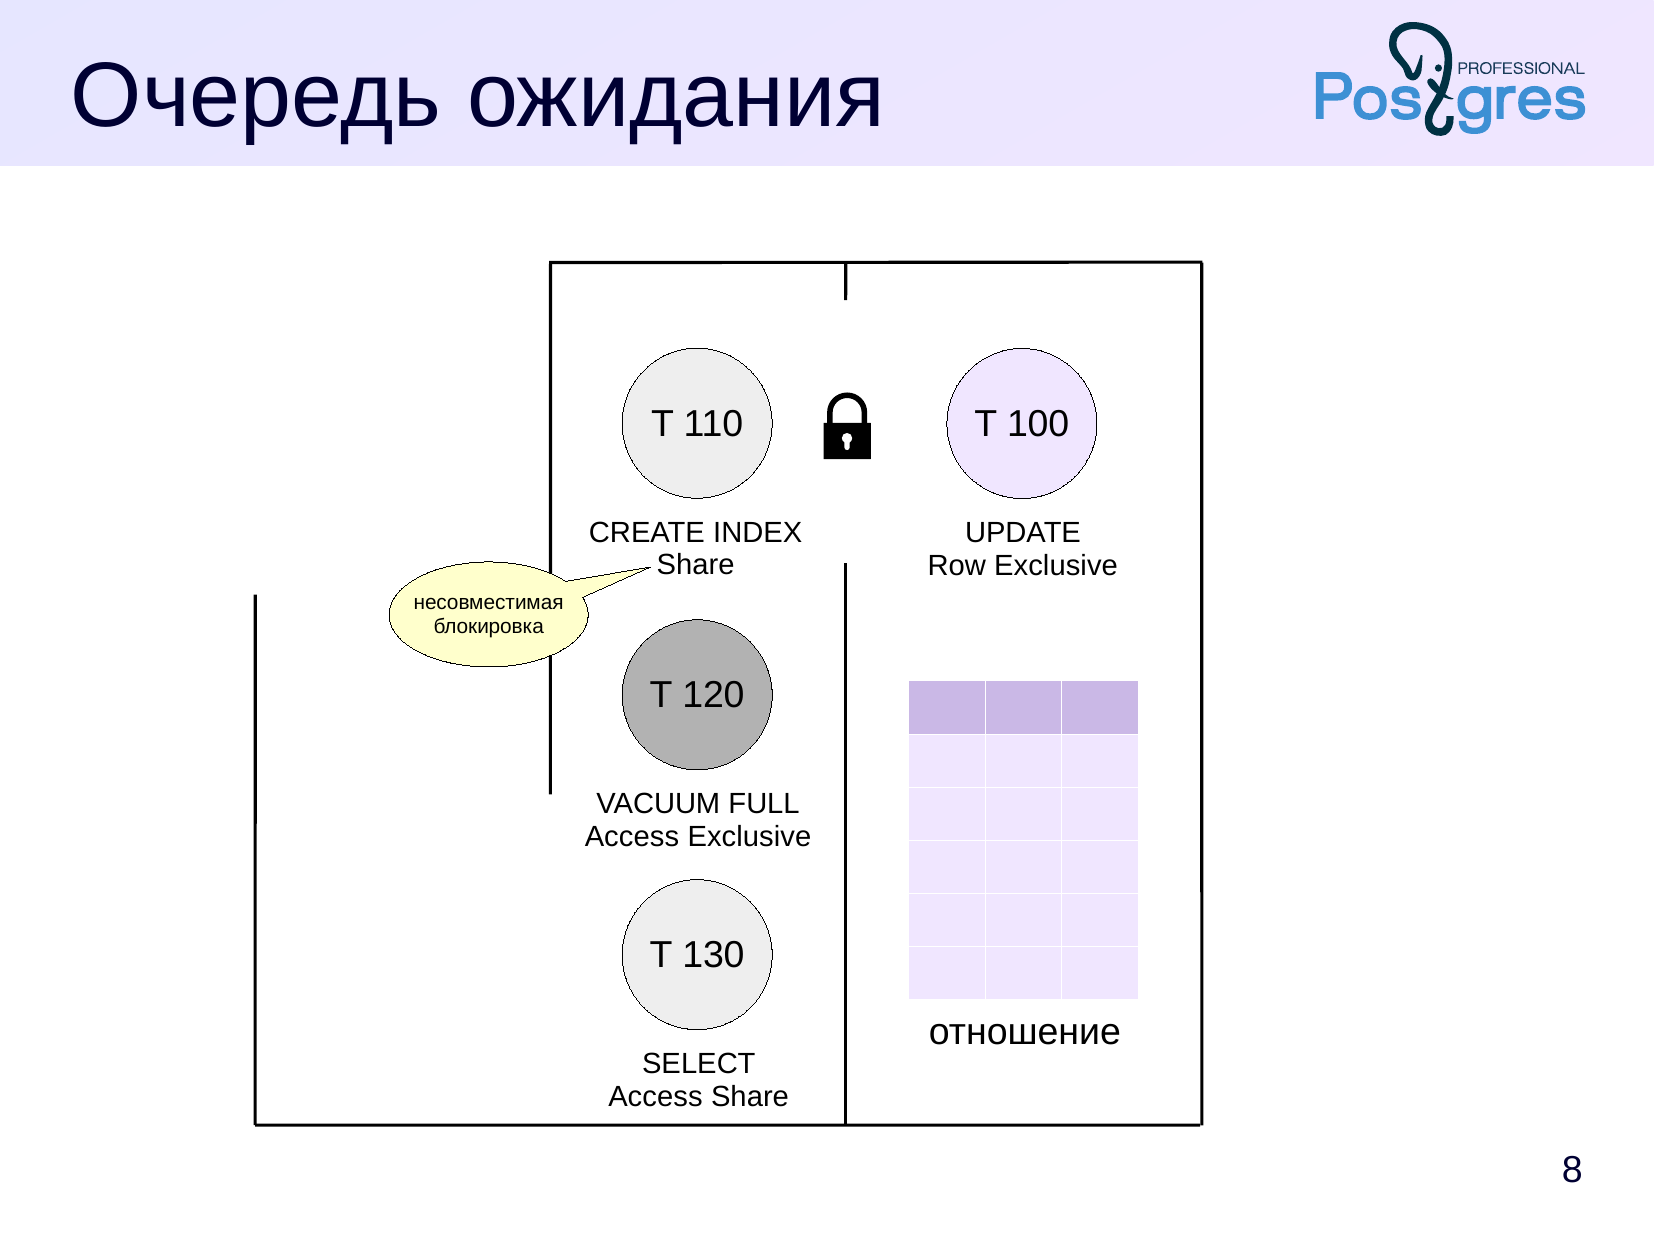

# Очередь ожидания
T 110
T 100
CREATE INDEX
Share
UPDATE
Row Exclusive
несовместимая
блокировка
T 120
VACUUM FULL
Access Exclusive
T 130
отношение
SELECT
Access Share